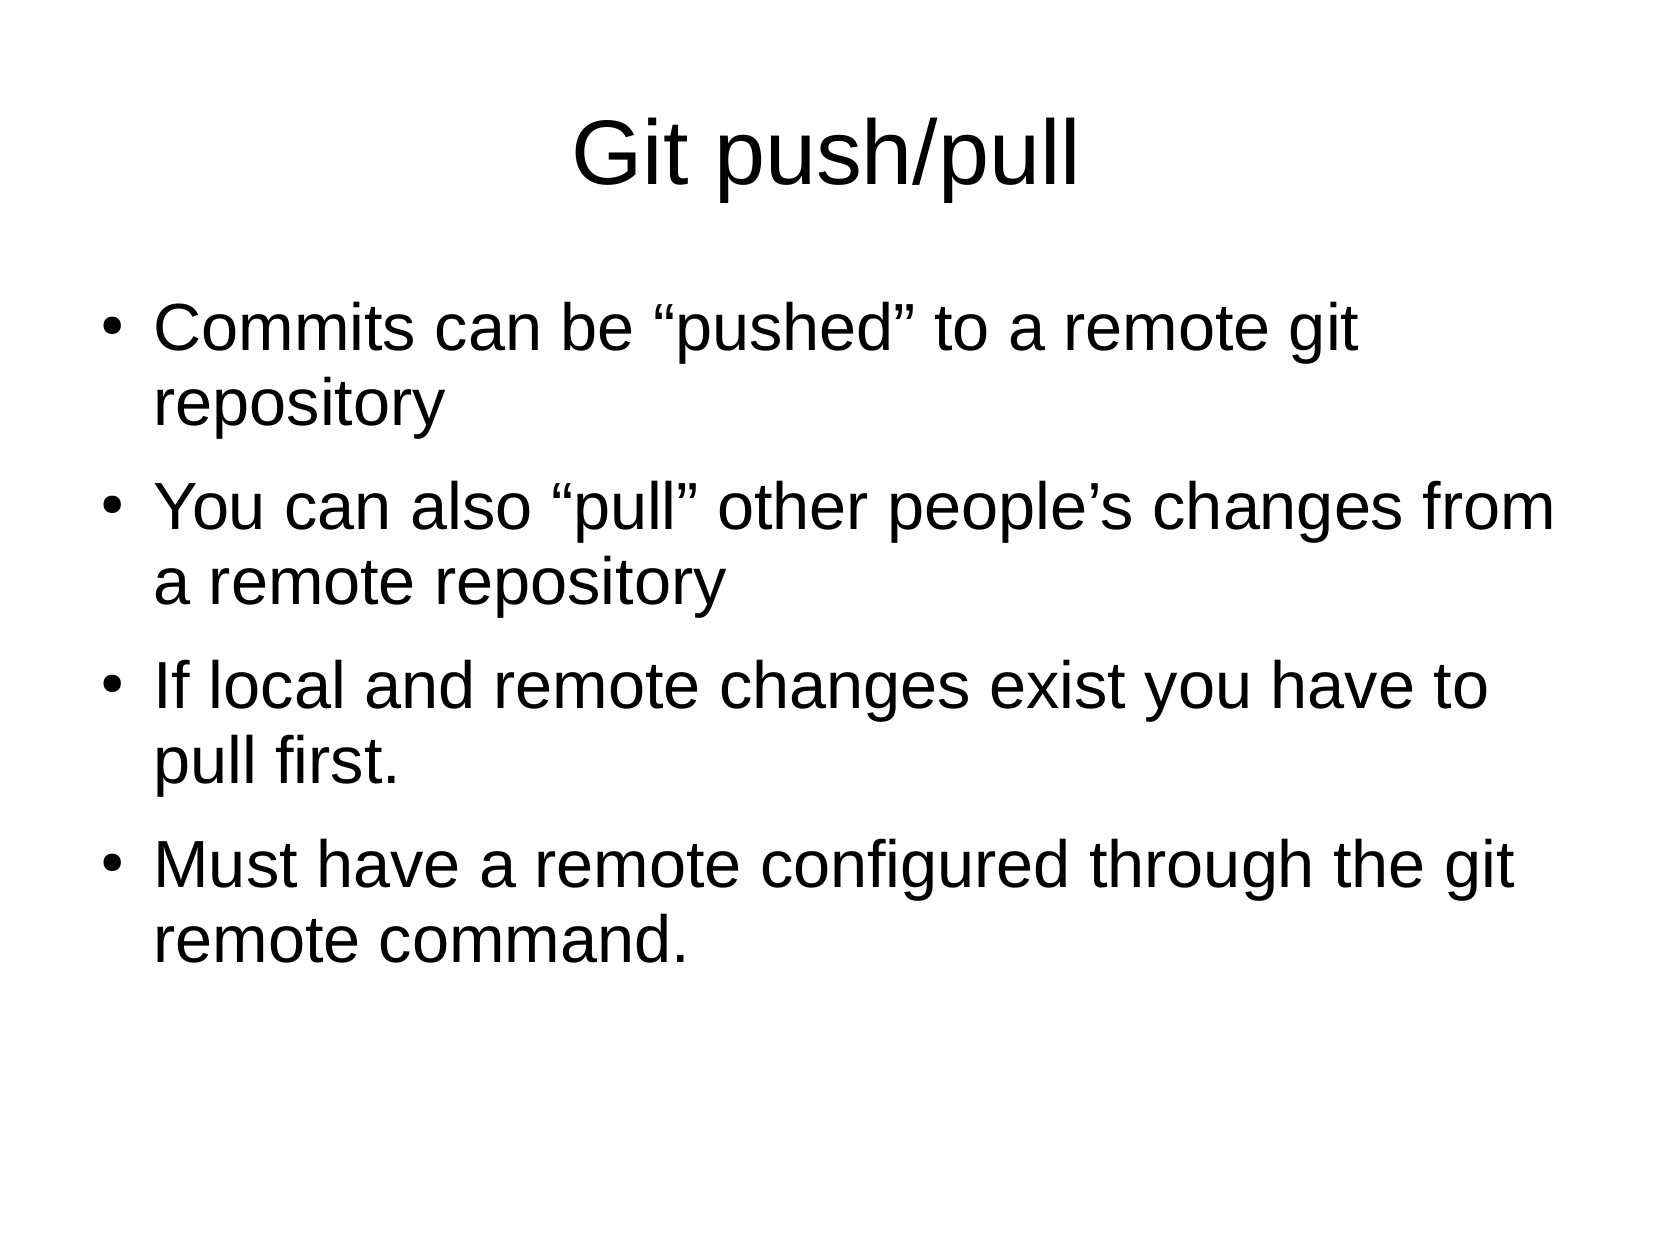

# Git push/pull
Commits can be “pushed” to a remote git repository
You can also “pull” other people’s changes from a remote repository
If local and remote changes exist you have to pull first.
Must have a remote configured through the git remote command.